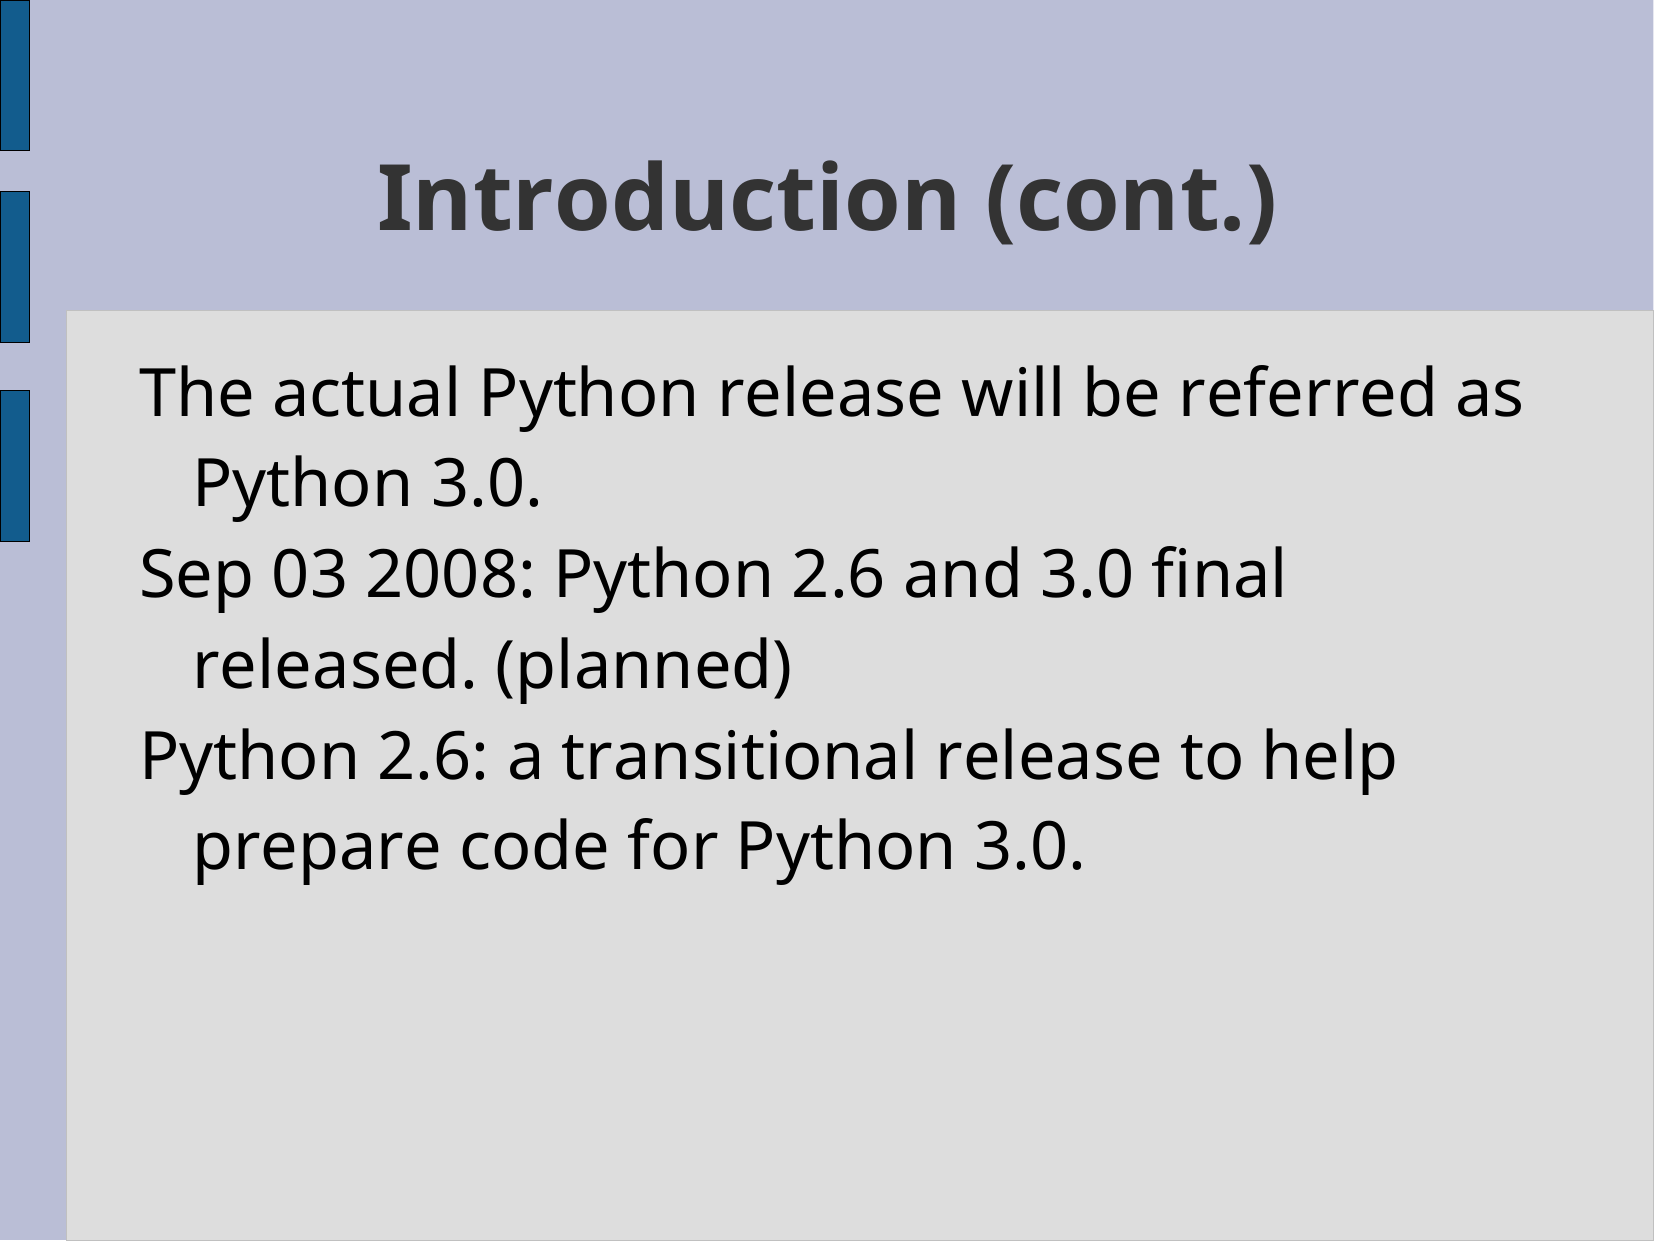

# Introduction (cont.)
The actual Python release will be referred as Python 3.0.
Sep 03 2008: Python 2.6 and 3.0 final released. (planned)
Python 2.6: a transitional release to help prepare code for Python 3.0.